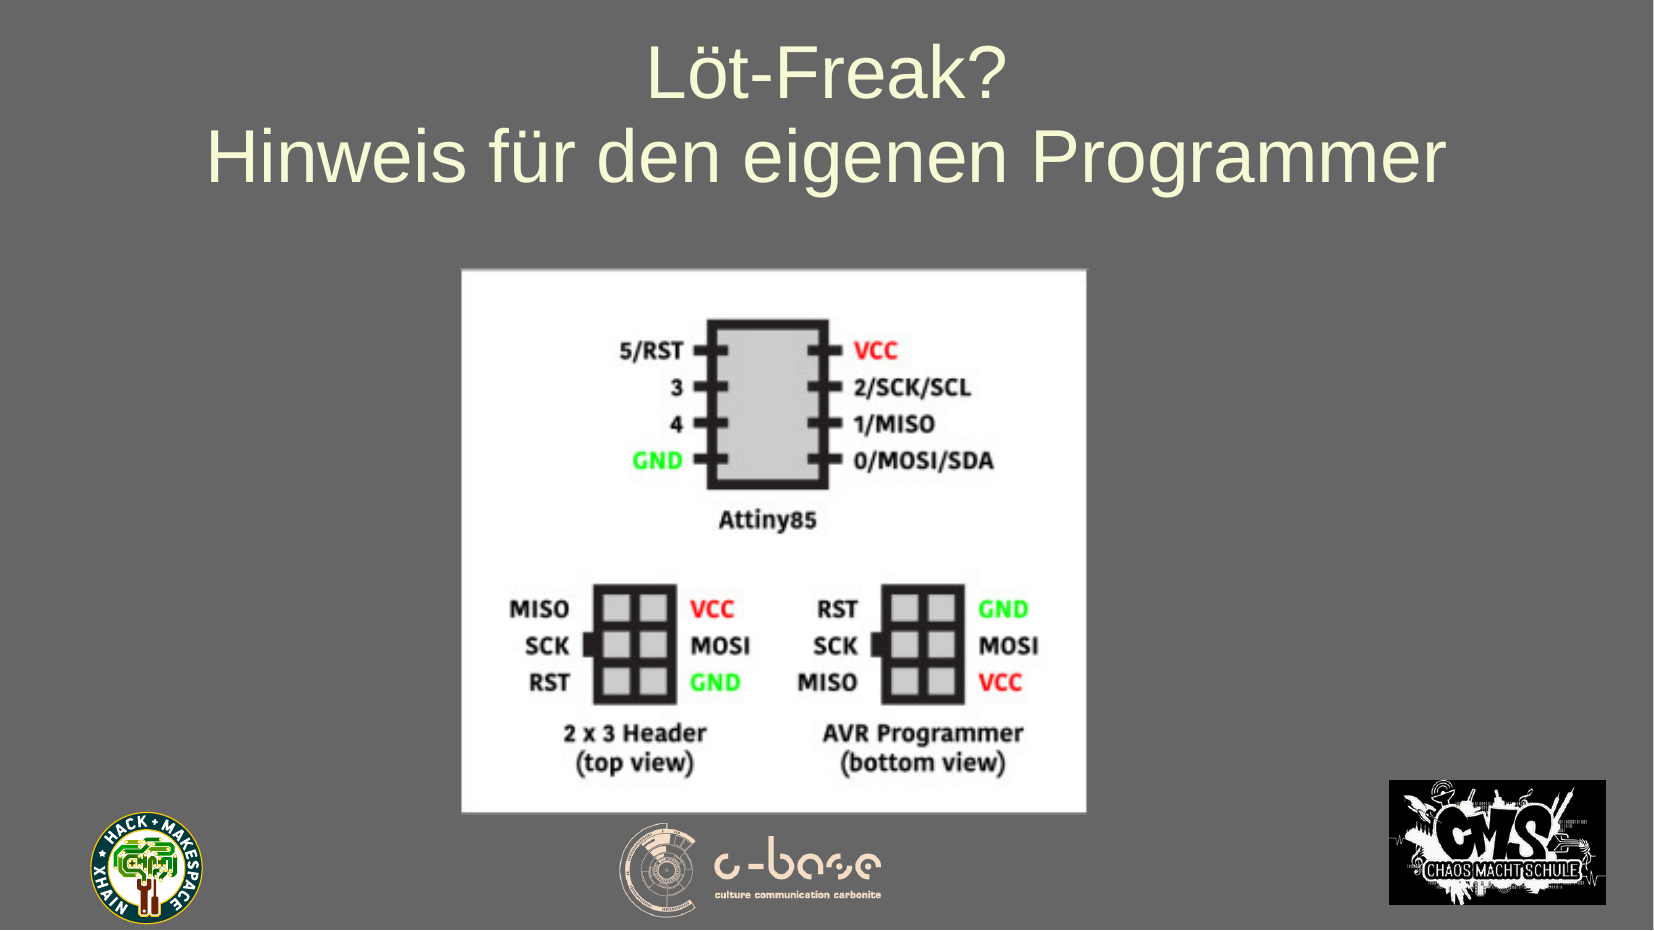

# Löt-Freak? Hinweis für den eigenen Programmer